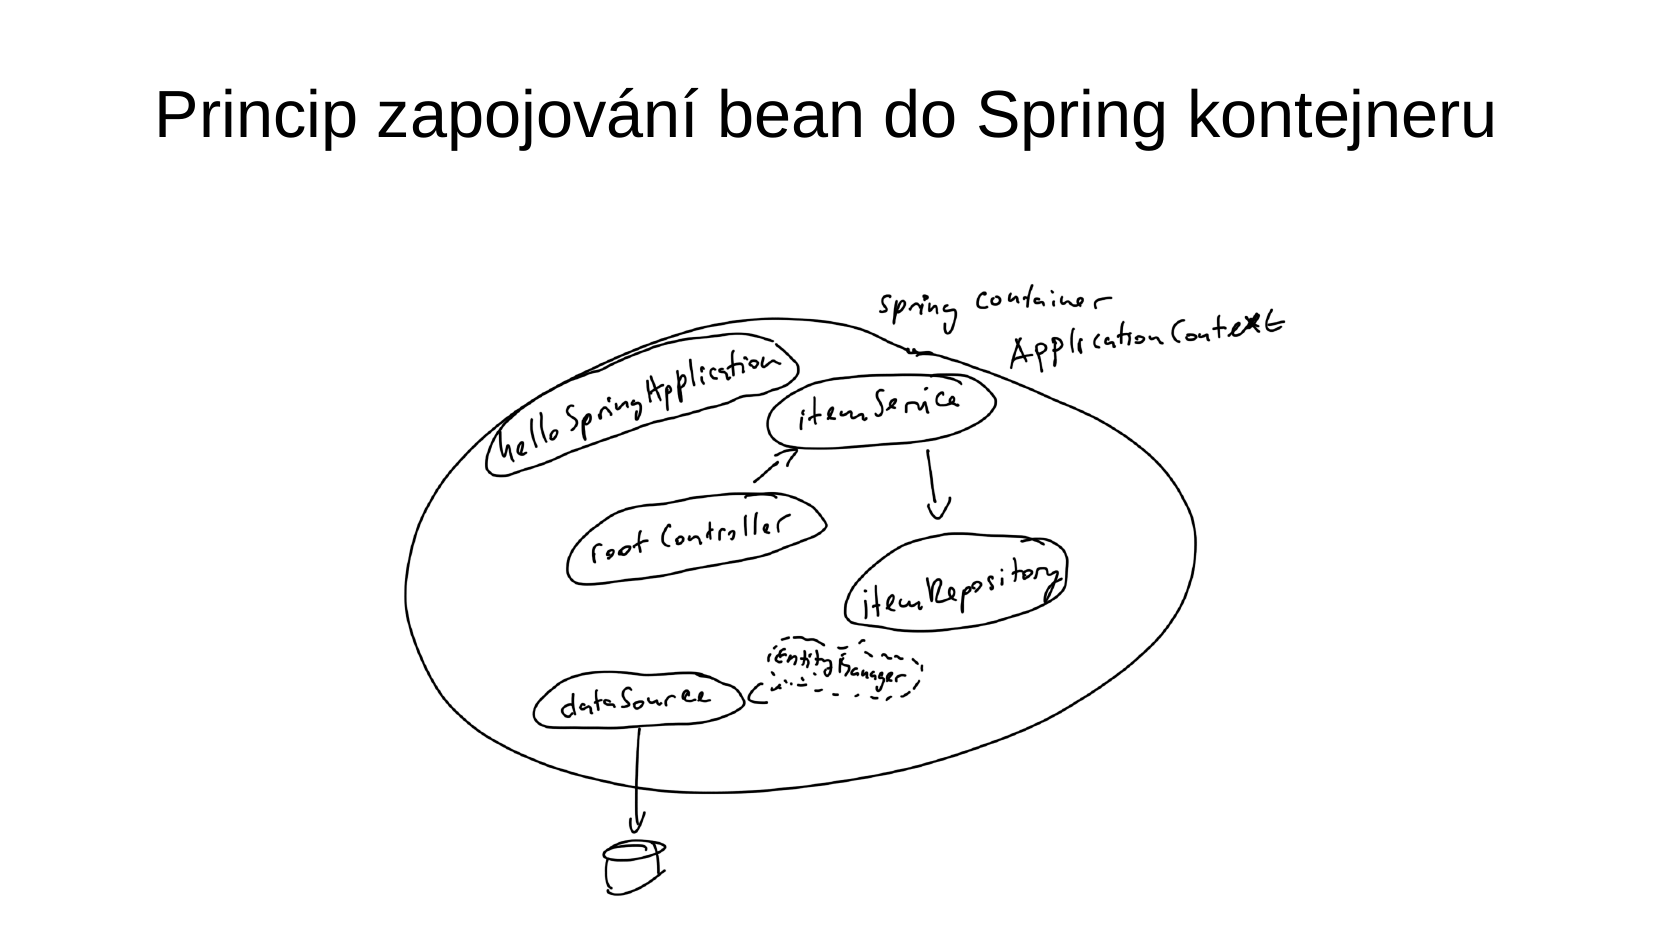

# Princip zapojování bean do Spring kontejneru